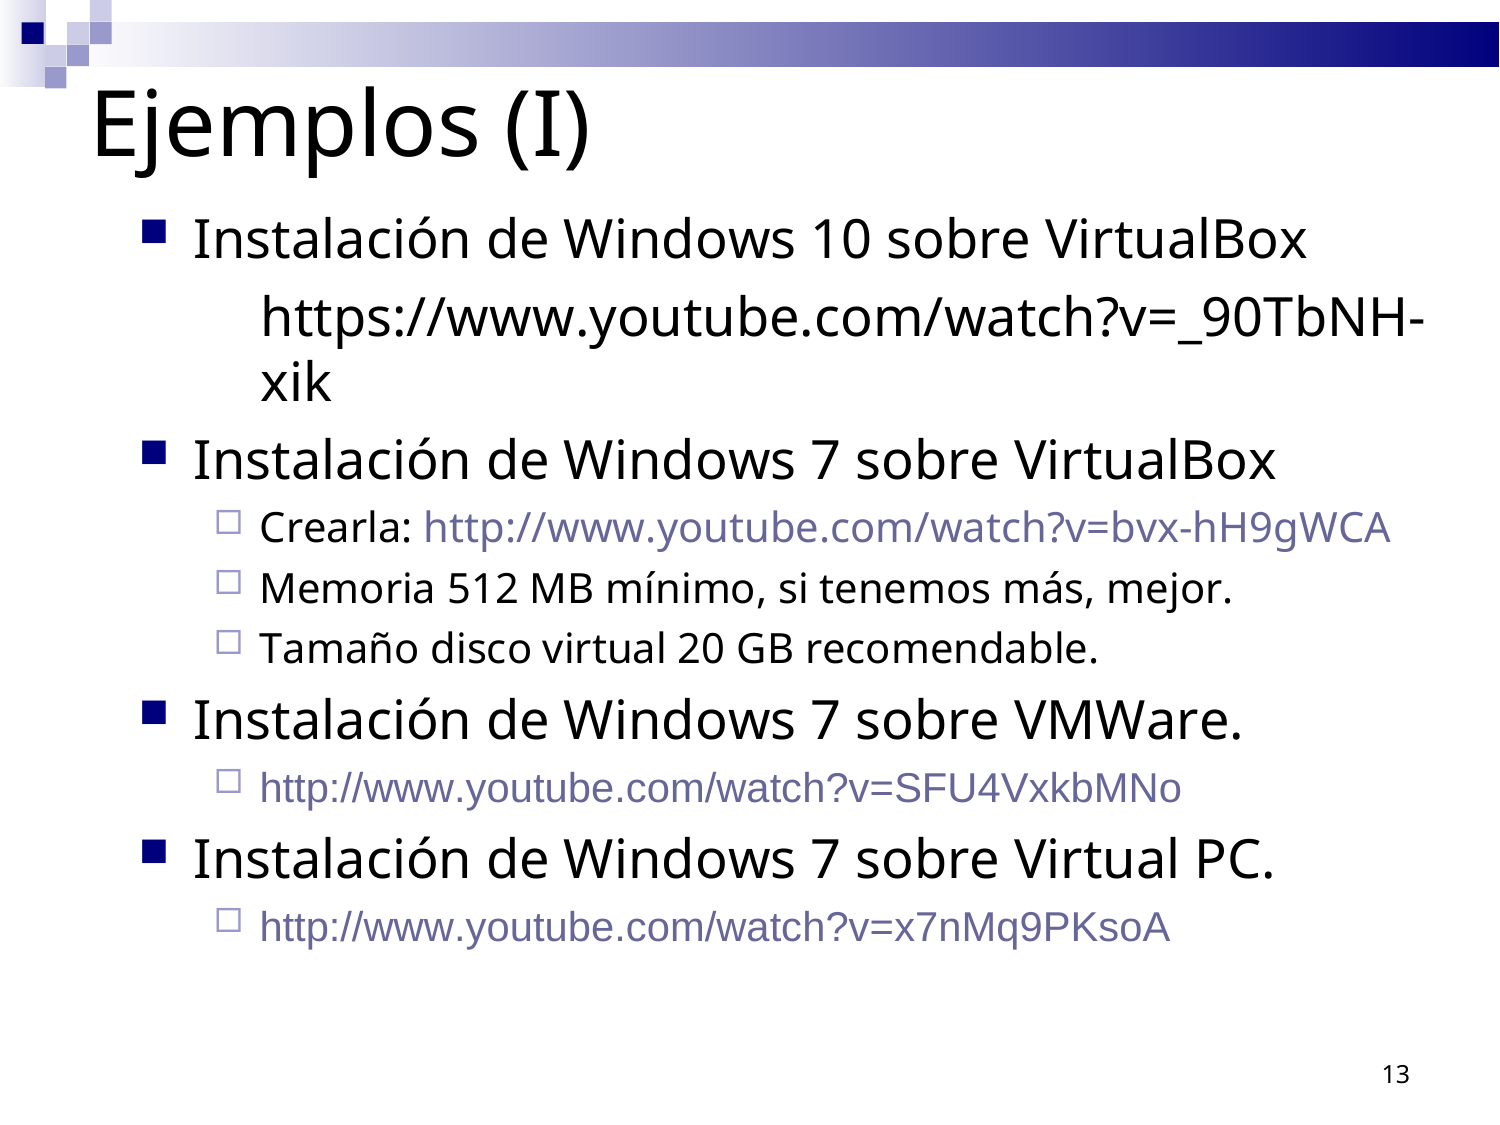

Ejemplos (I)
Instalación de Windows 10 sobre VirtualBox
https://www.youtube.com/watch?v=_90TbNH-xik
Instalación de Windows 7 sobre VirtualBox
Crearla: http://www.youtube.com/watch?v=bvx-hH9gWCA
Memoria 512 MB mínimo, si tenemos más, mejor.
Tamaño disco virtual 20 GB recomendable.
Instalación de Windows 7 sobre VMWare.
http://www.youtube.com/watch?v=SFU4VxkbMNo
Instalación de Windows 7 sobre Virtual PC.
http://www.youtube.com/watch?v=x7nMq9PKsoA